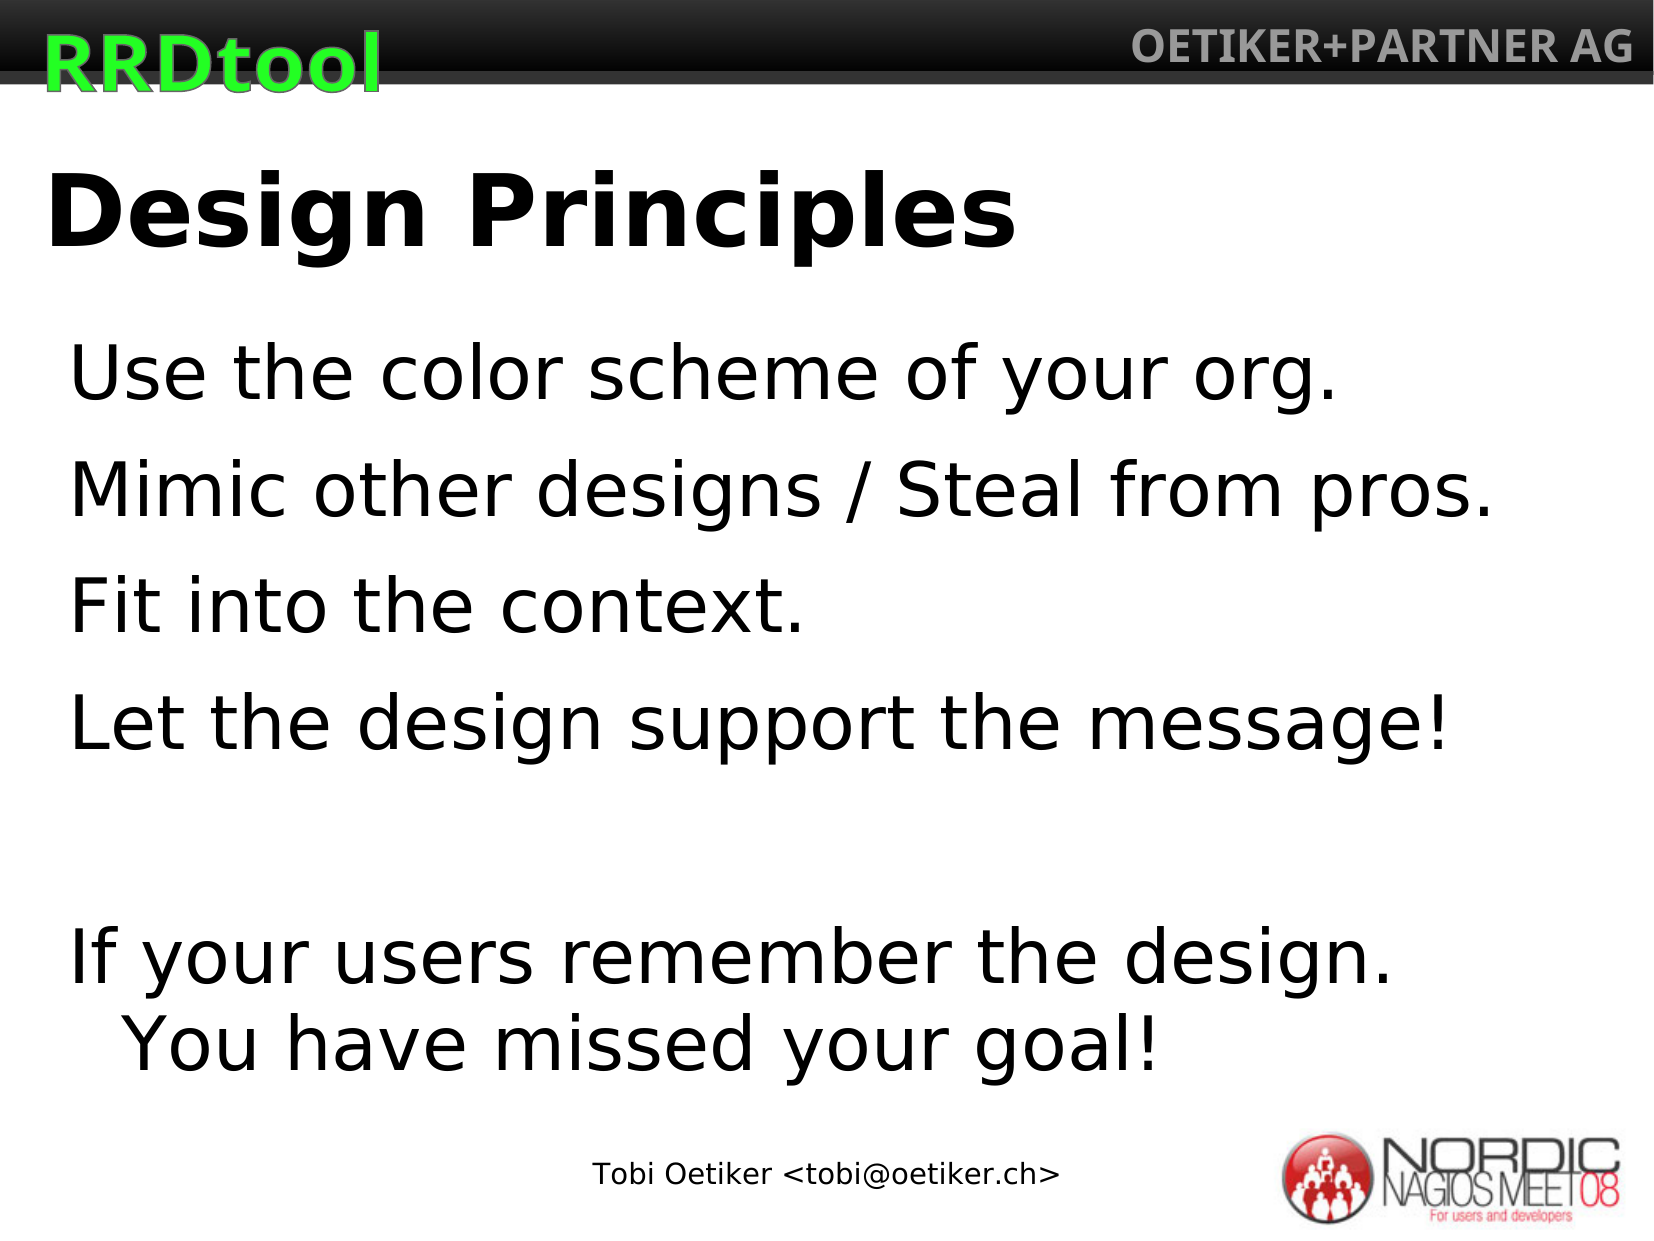

# Design Principles
Use the color scheme of your org.
Mimic other designs / Steal from pros.
Fit into the context.
Let the design support the message!
If your users remember the design.
You have missed your goal!